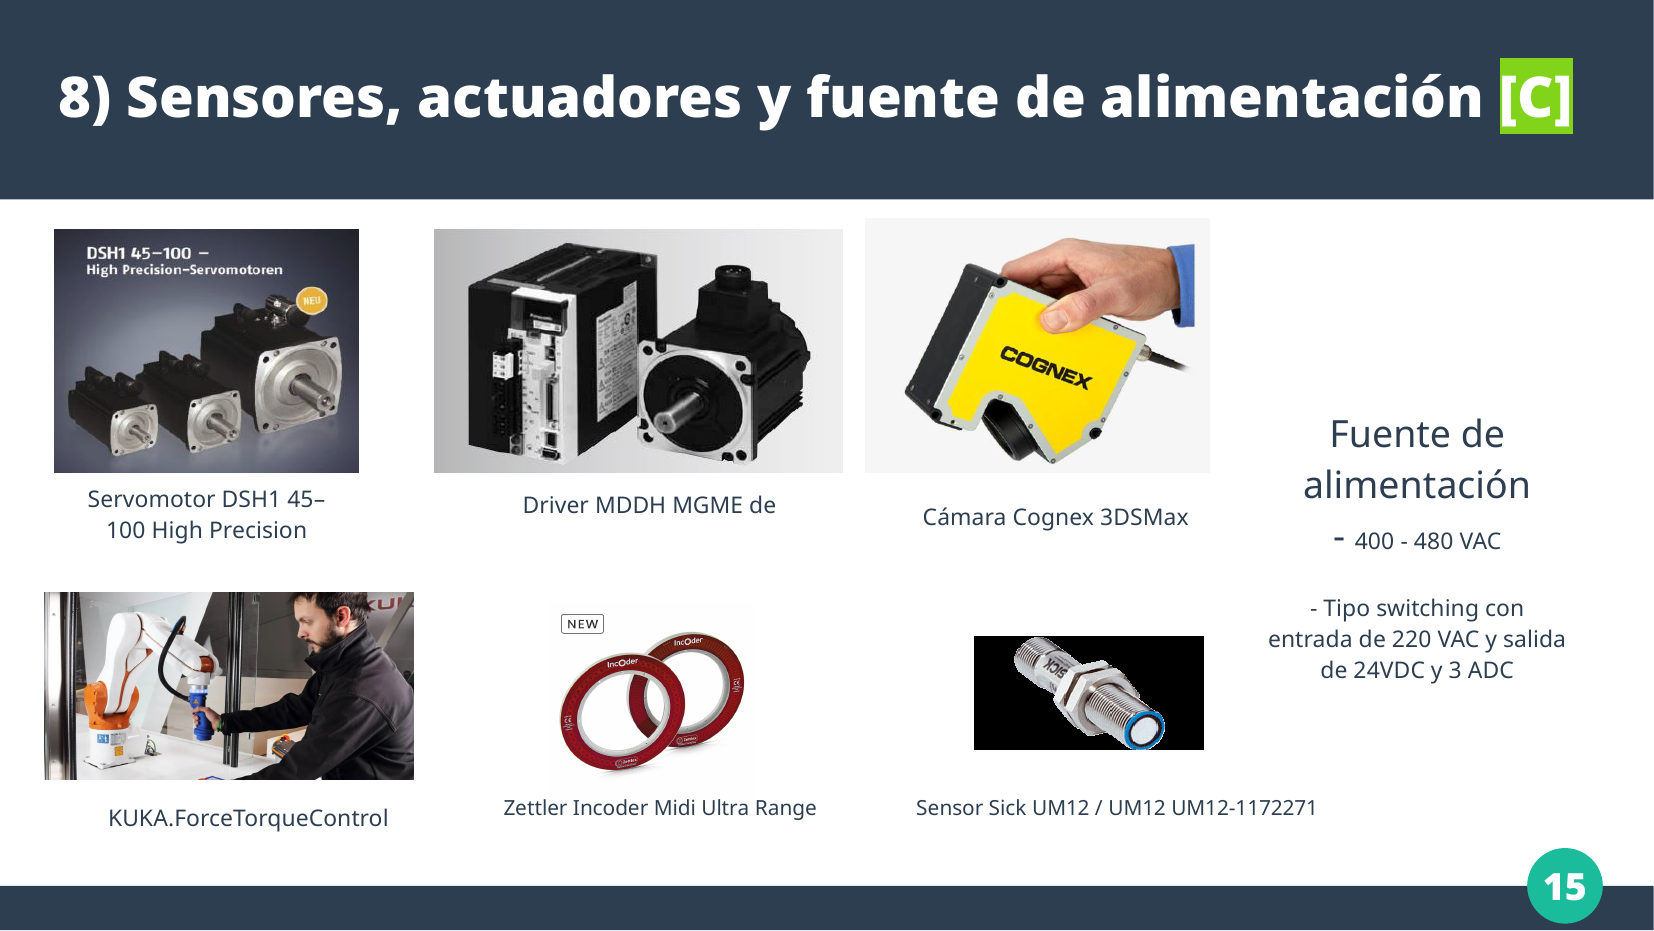

# 8) Sensores, actuadores y fuente de alimentación [C]
Fuente de alimentación
- 400 - 480 VAC
- Tipo switching con
entrada de 220 VAC y salida de 24VDC y 3 ADC
Servomotor DSH1 45–100 High Precision
Driver MDDH MGME de
Cámara Cognex 3DSMax
Zettler Incoder Midi Ultra Range
Sensor Sick UM12 / UM12 UM12-1172271
KUKA.ForceTorqueControl